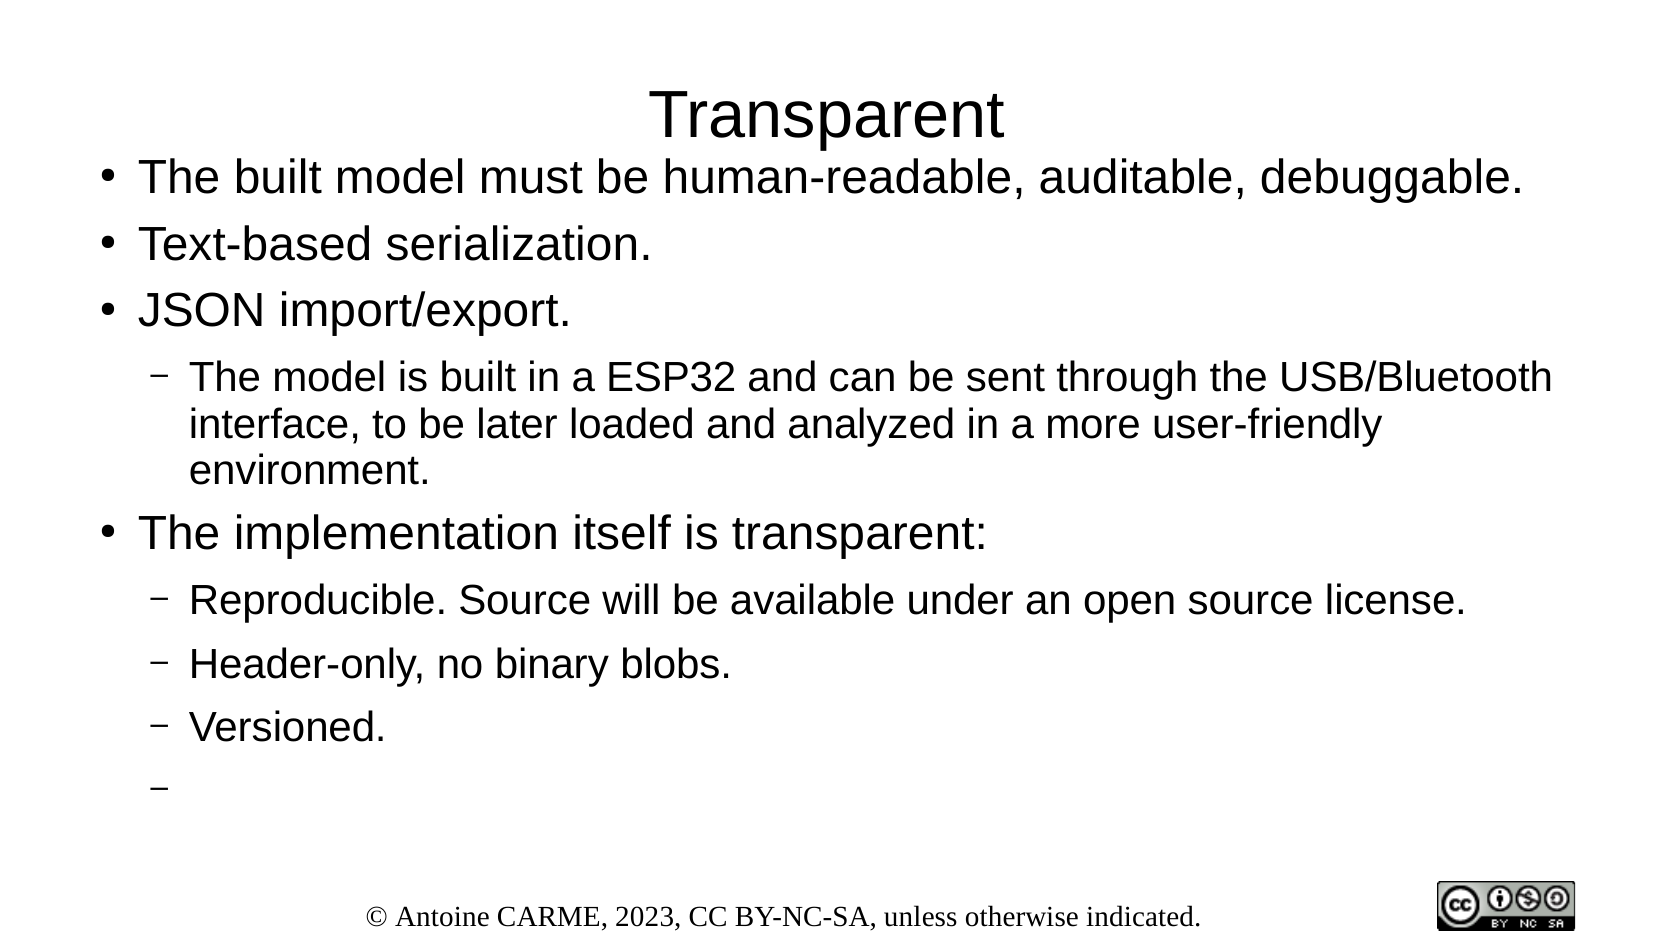

# Transparent
The built model must be human-readable, auditable, debuggable.
Text-based serialization.
JSON import/export.
The model is built in a ESP32 and can be sent through the USB/Bluetooth interface, to be later loaded and analyzed in a more user-friendly environment.
The implementation itself is transparent:
Reproducible. Source will be available under an open source license.
Header-only, no binary blobs.
Versioned.